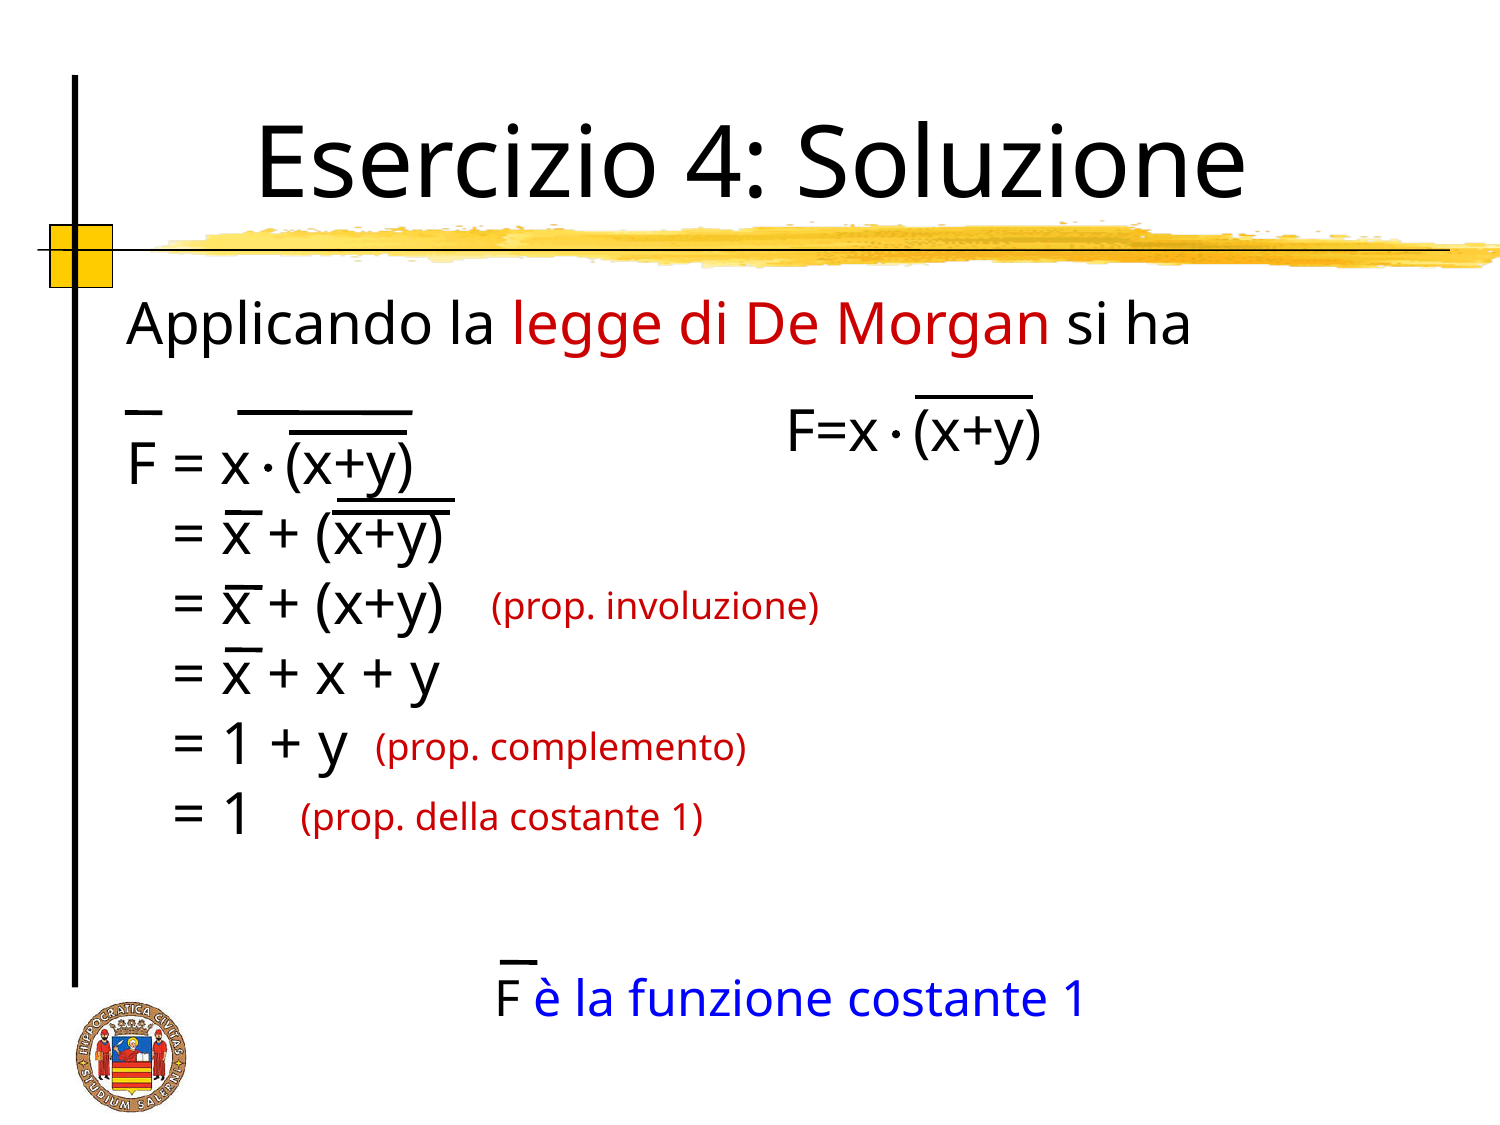

# Esercizio 4: Soluzione
Applicando la legge di De Morgan si ha
F = x(x+y)
 = x + (x+y)
 = x + (x+y)
 = x + x + y
 = 1 + y
 = 1
F=x(x+y)
(prop. involuzione)
(prop. complemento)
(prop. della costante 1)
F è la funzione costante 1